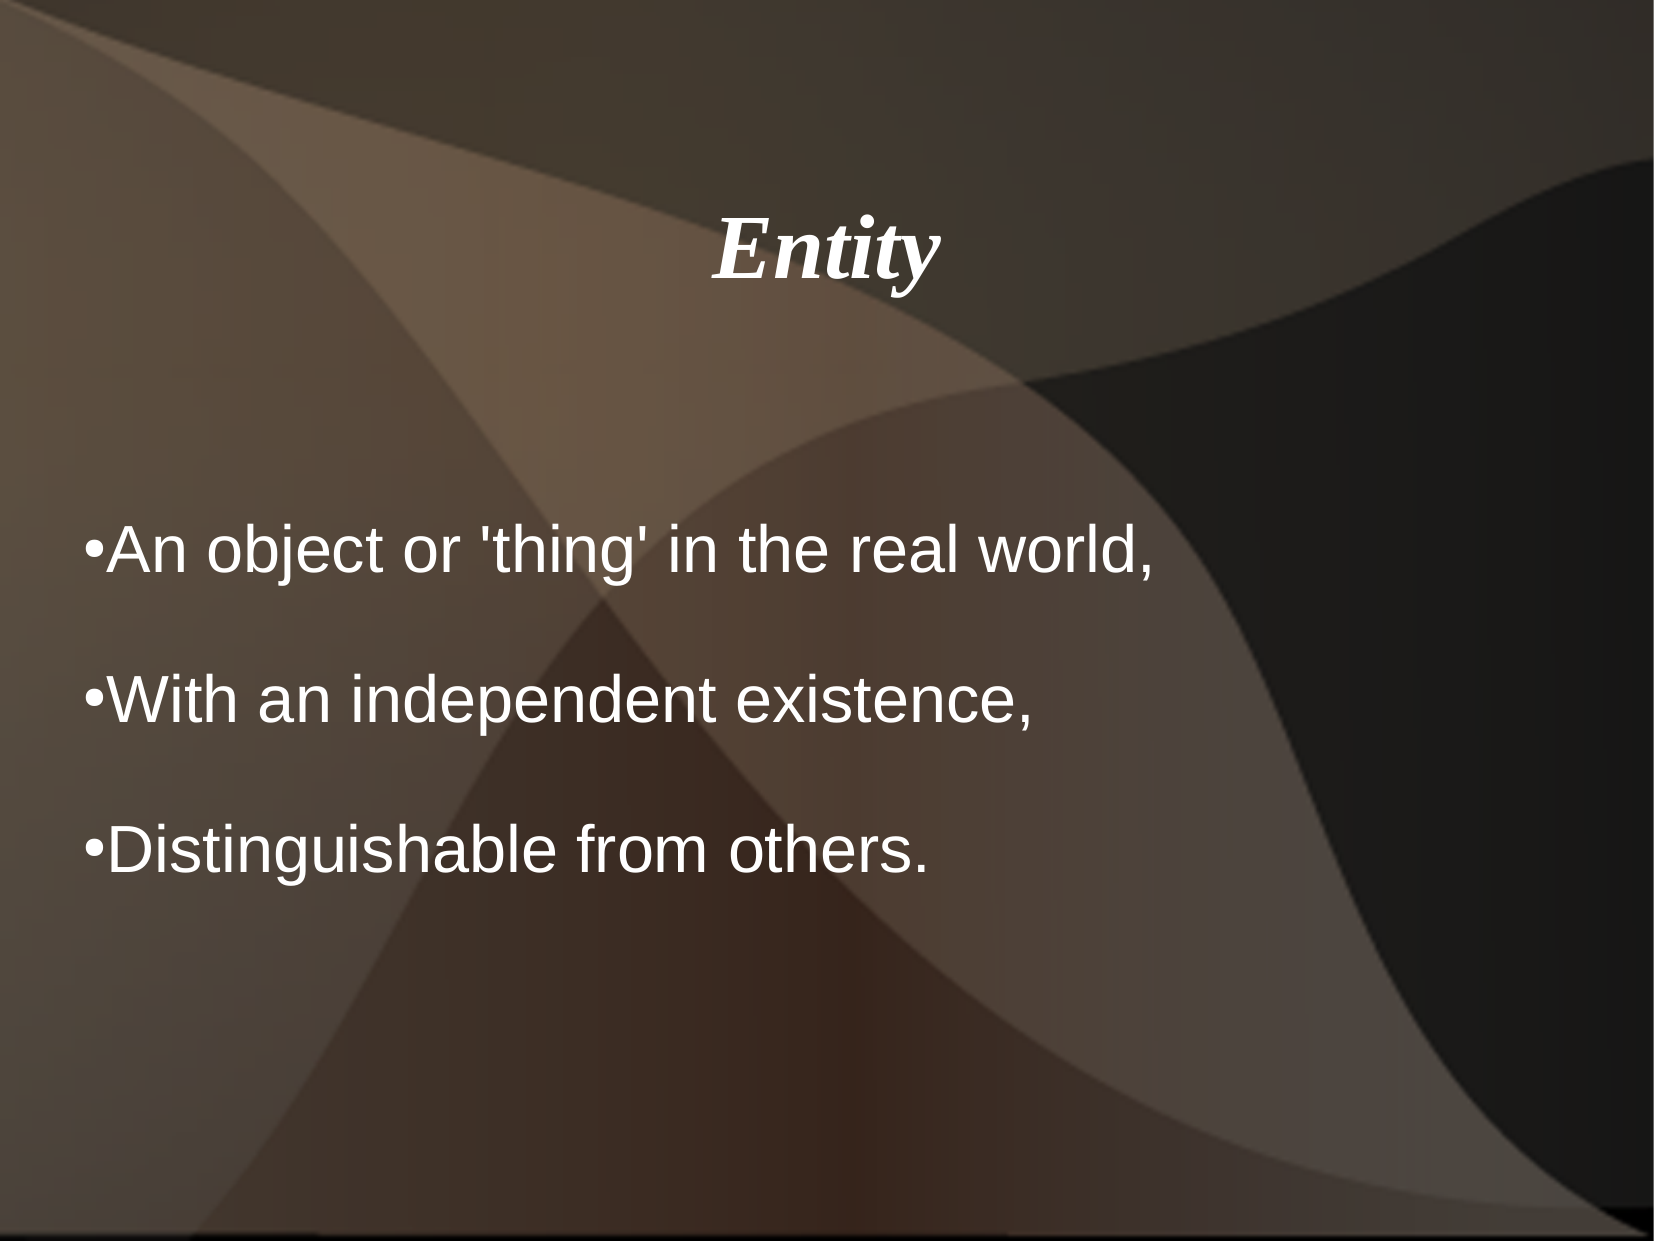

# Entity
An object or 'thing' in the real world,
With an independent existence,
Distinguishable from others.